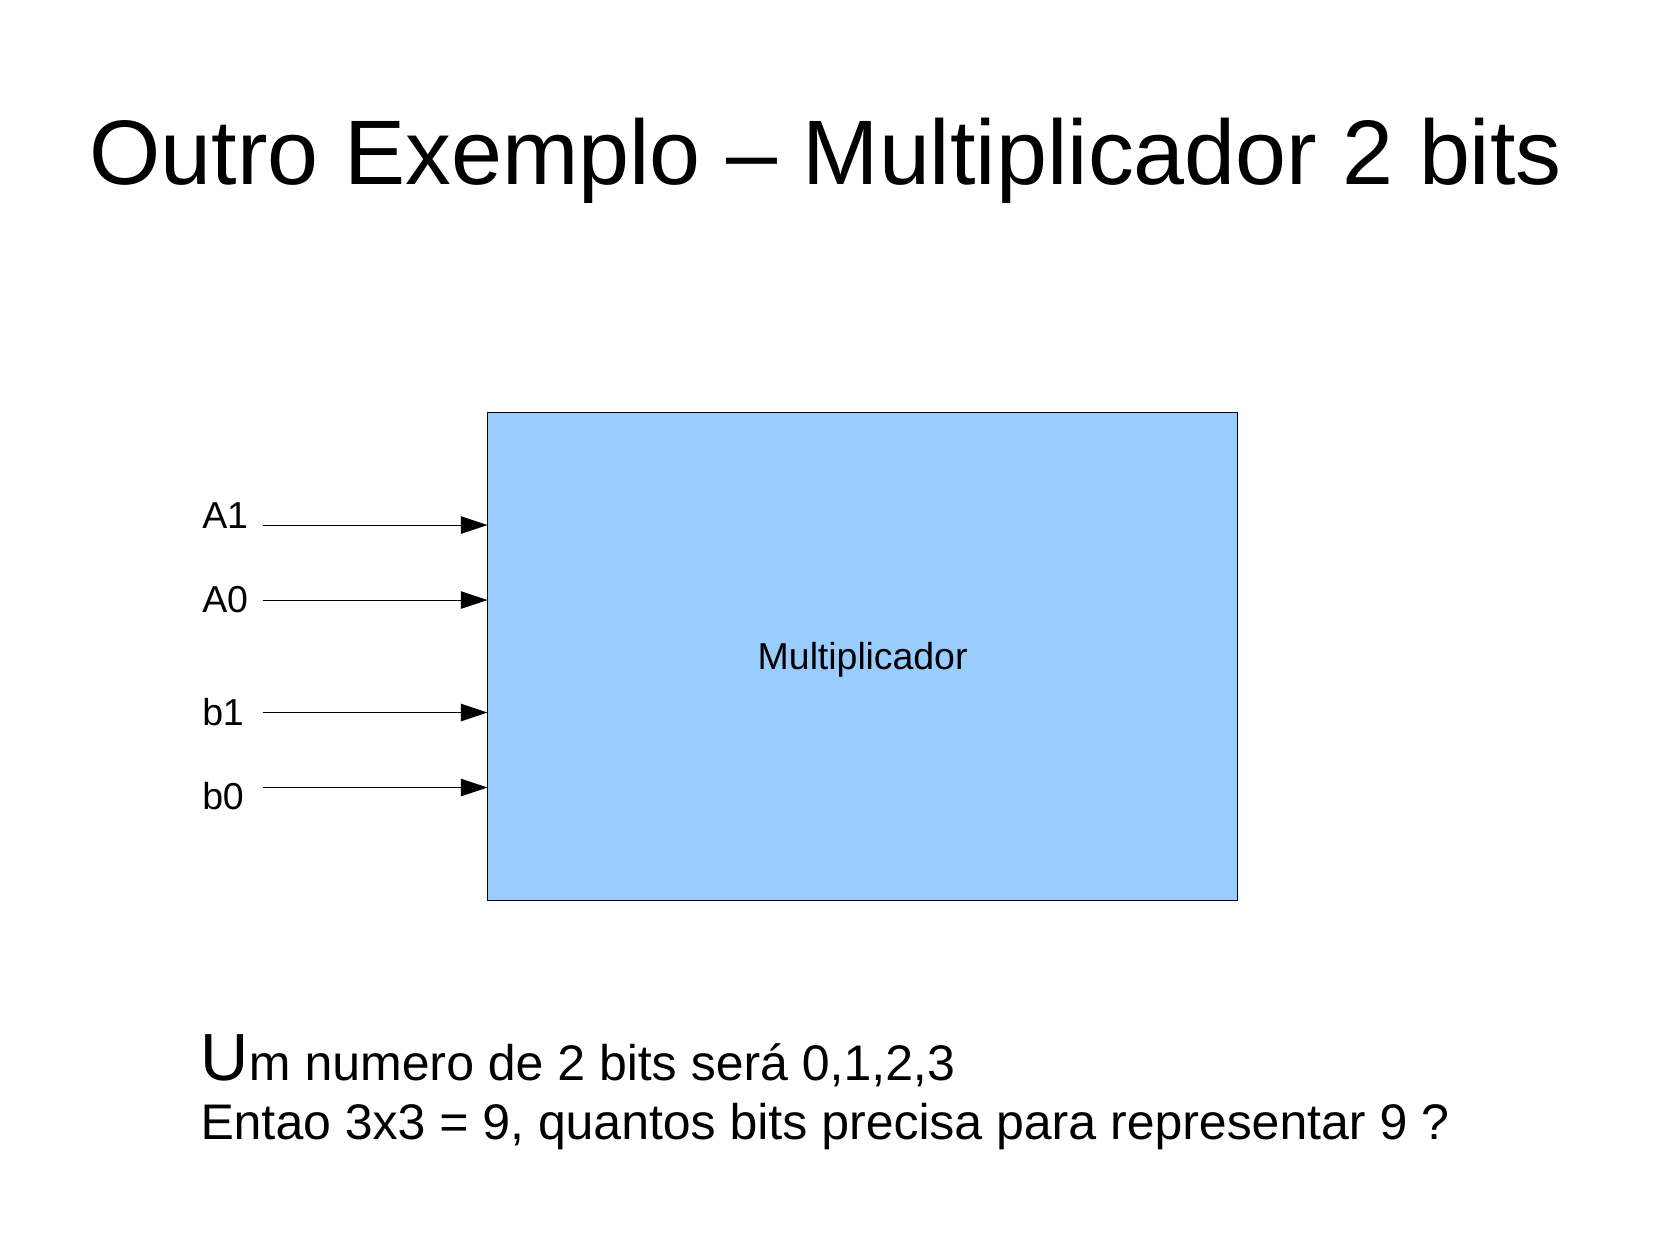

# Outro Exemplo – Multiplicador 2 bits
Multiplicador
A1
A0
b1
b0
Um numero de 2 bits será 0,1,2,3
Entao 3x3 = 9, quantos bits precisa para representar 9 ?